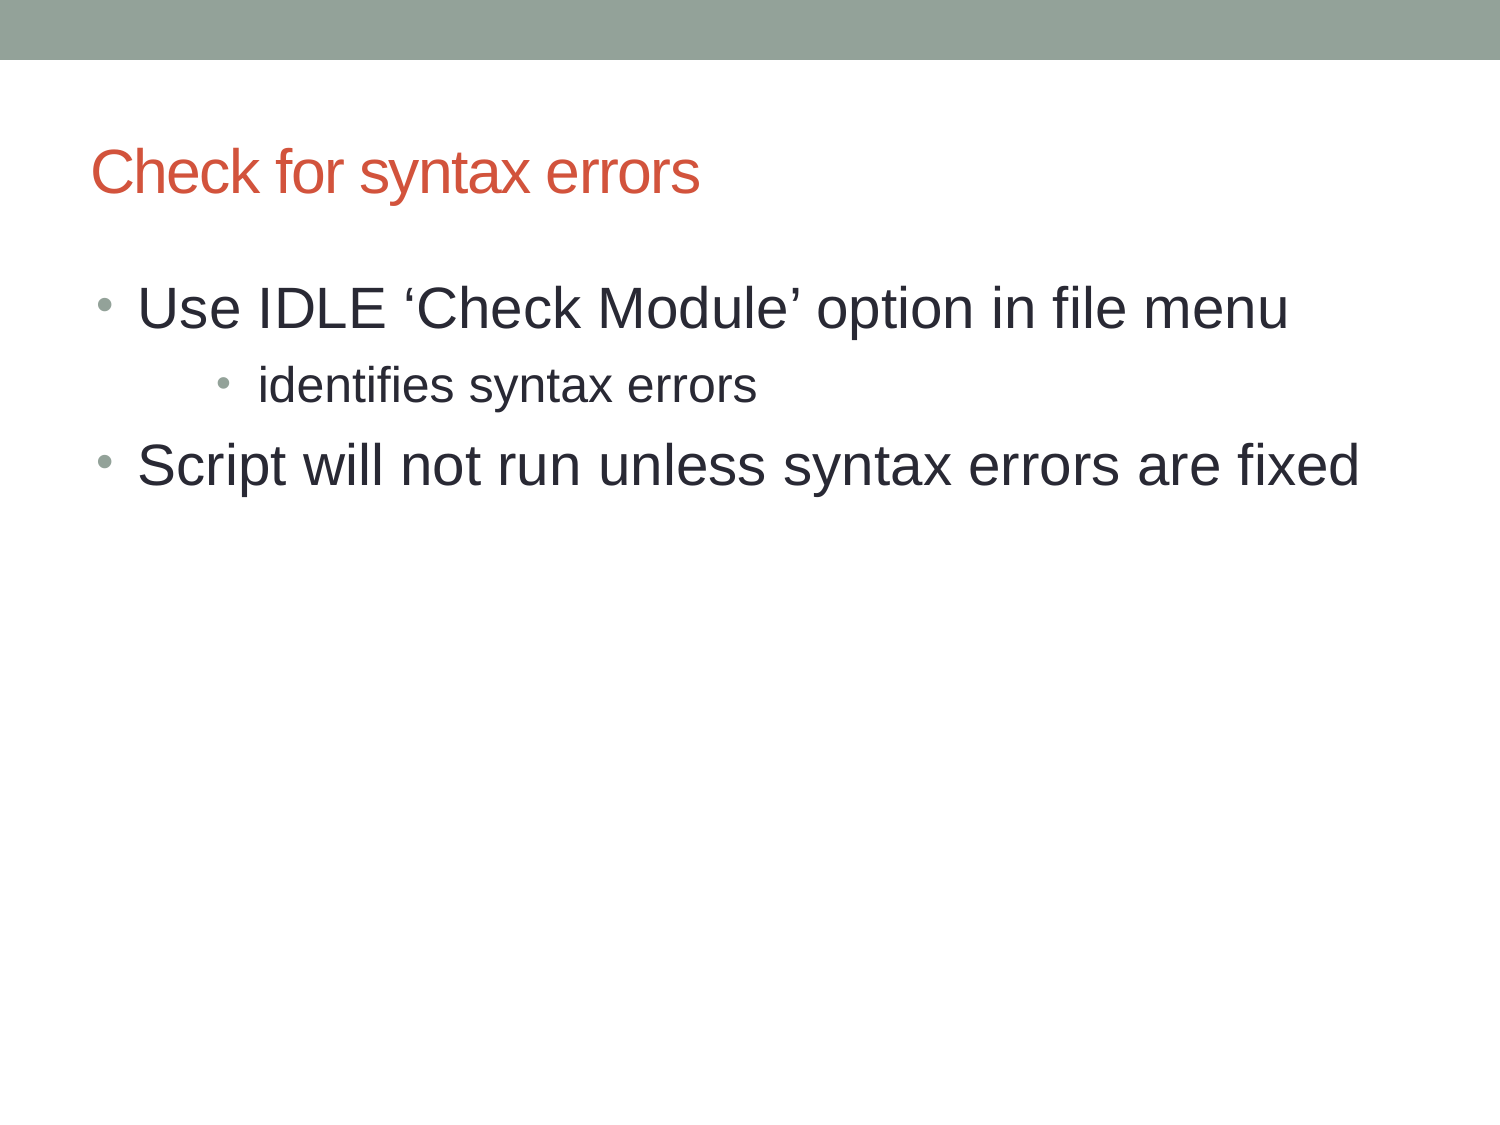

# Check for syntax errors
Use IDLE ‘Check Module’ option in file menu
identifies syntax errors
Script will not run unless syntax errors are fixed